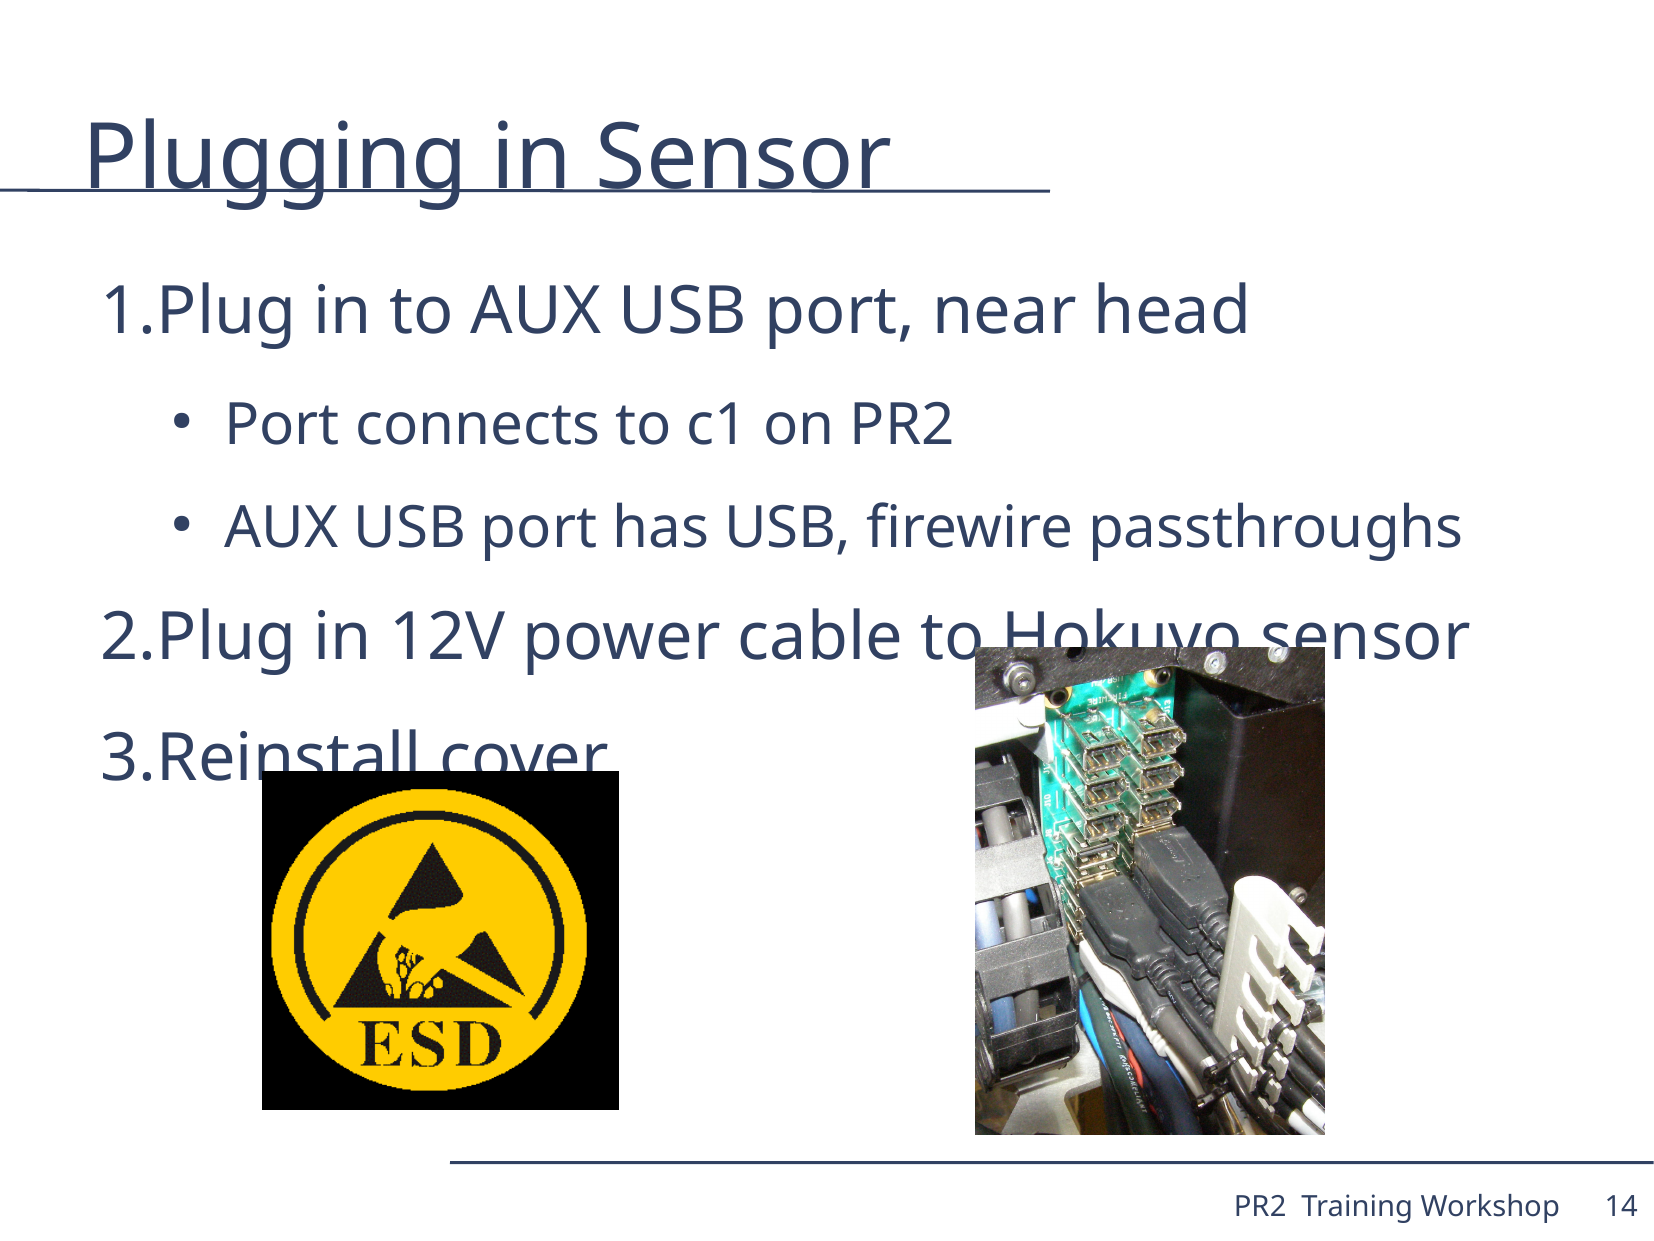

# Plugging in Sensor
Plug in to AUX USB port, near head
Port connects to c1 on PR2
AUX USB port has USB, firewire passthroughs
Plug in 12V power cable to Hokuyo sensor
Reinstall cover